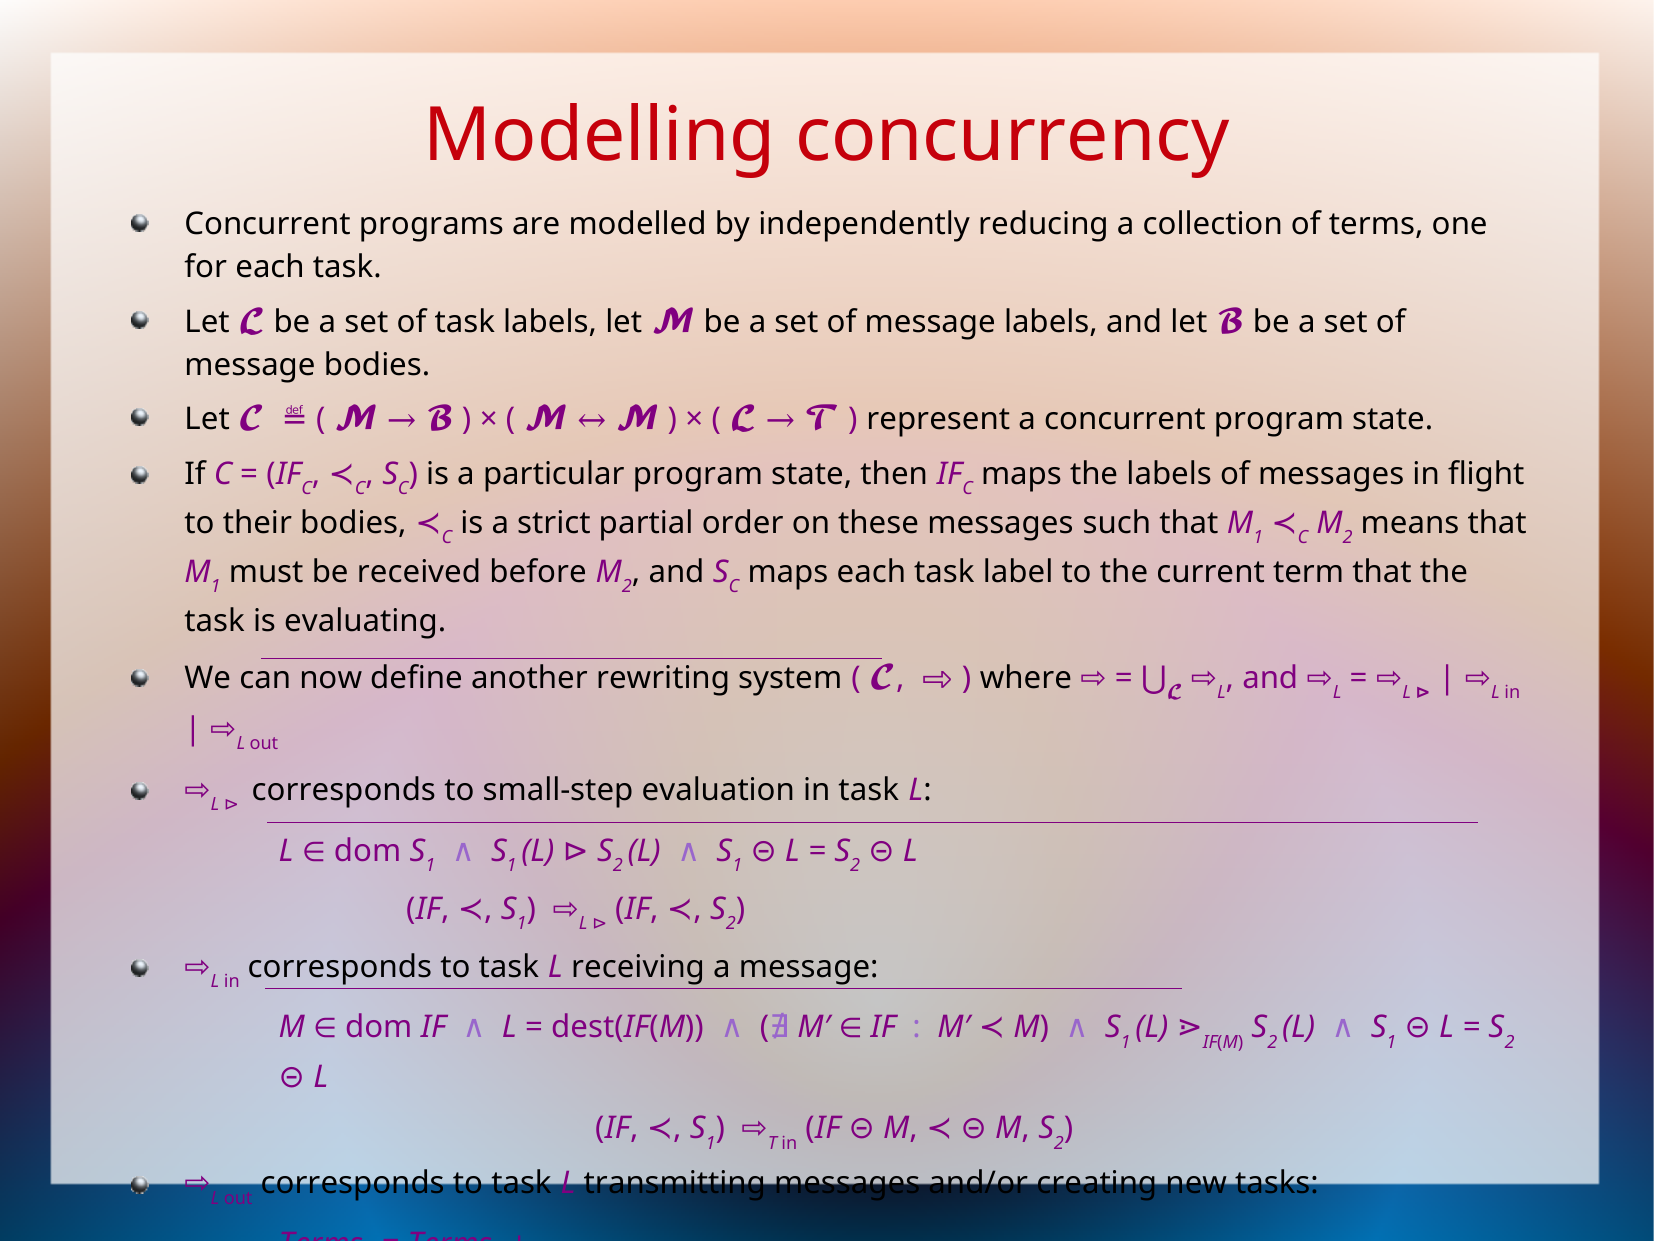

# Modelling concurrency
Concurrent programs are modelled by independently reducing a collection of terms, one for each task.
Let 𝓛 be a set of task labels, let 𝓜 be a set of message labels, and let 𝓑 be a set of message bodies.
Let 𝓒 ≝ ( 𝓜 → 𝓑 ) × ( 𝓜 ↔ 𝓜 ) × ( 𝓛 → 𝓣 ) represent a concurrent program state.
If C = (IFC, ≺C, SC) is a particular program state, then IFC maps the labels of messages in flight to their bodies, ≺C is a strict partial order on these messages such that M1 ≺C M2 means that M1 must be received before M2, and SC maps each task label to the current term that the task is evaluating.
We can now define another rewriting system ( 𝓒, ⇨ ) where ⇨ = ⋃𝓛 ⇨L, and ⇨L = ⇨L ⊳ | ⇨L in | ⇨L out
⇨L ⊳ corresponds to small-step evaluation in task L:
L ∈ dom S1 ∧ S1 (L) ⊳ S2 (L) ∧ S1 ⊝ L = S2 ⊝ L
 (IF, ≺, S1) ⇨L ⊳ (IF, ≺, S2)
⇨L in corresponds to task L receiving a message:
M ∈ dom IF ∧ L = dest(IF(M)) ∧ (∄ M′ ∈ IF : M′ ≺ M) ∧ S1 (L) ⋗IF(M) S2 (L) ∧ S1 ⊝ L = S2 ⊝ L
 (IF, ≺, S1) ⇨T in (IF ⊝ M, ≺ ⊝ M, S2)
⇨L out corresponds to task L transmitting messages and/or creating new tasks:
Terms2 = Terms1 + ...
(IF1, ≺1, Terms1) ⇨T out (IF2, ≺2, Terms2) when ?
Most of this is standard actor model stuff. The